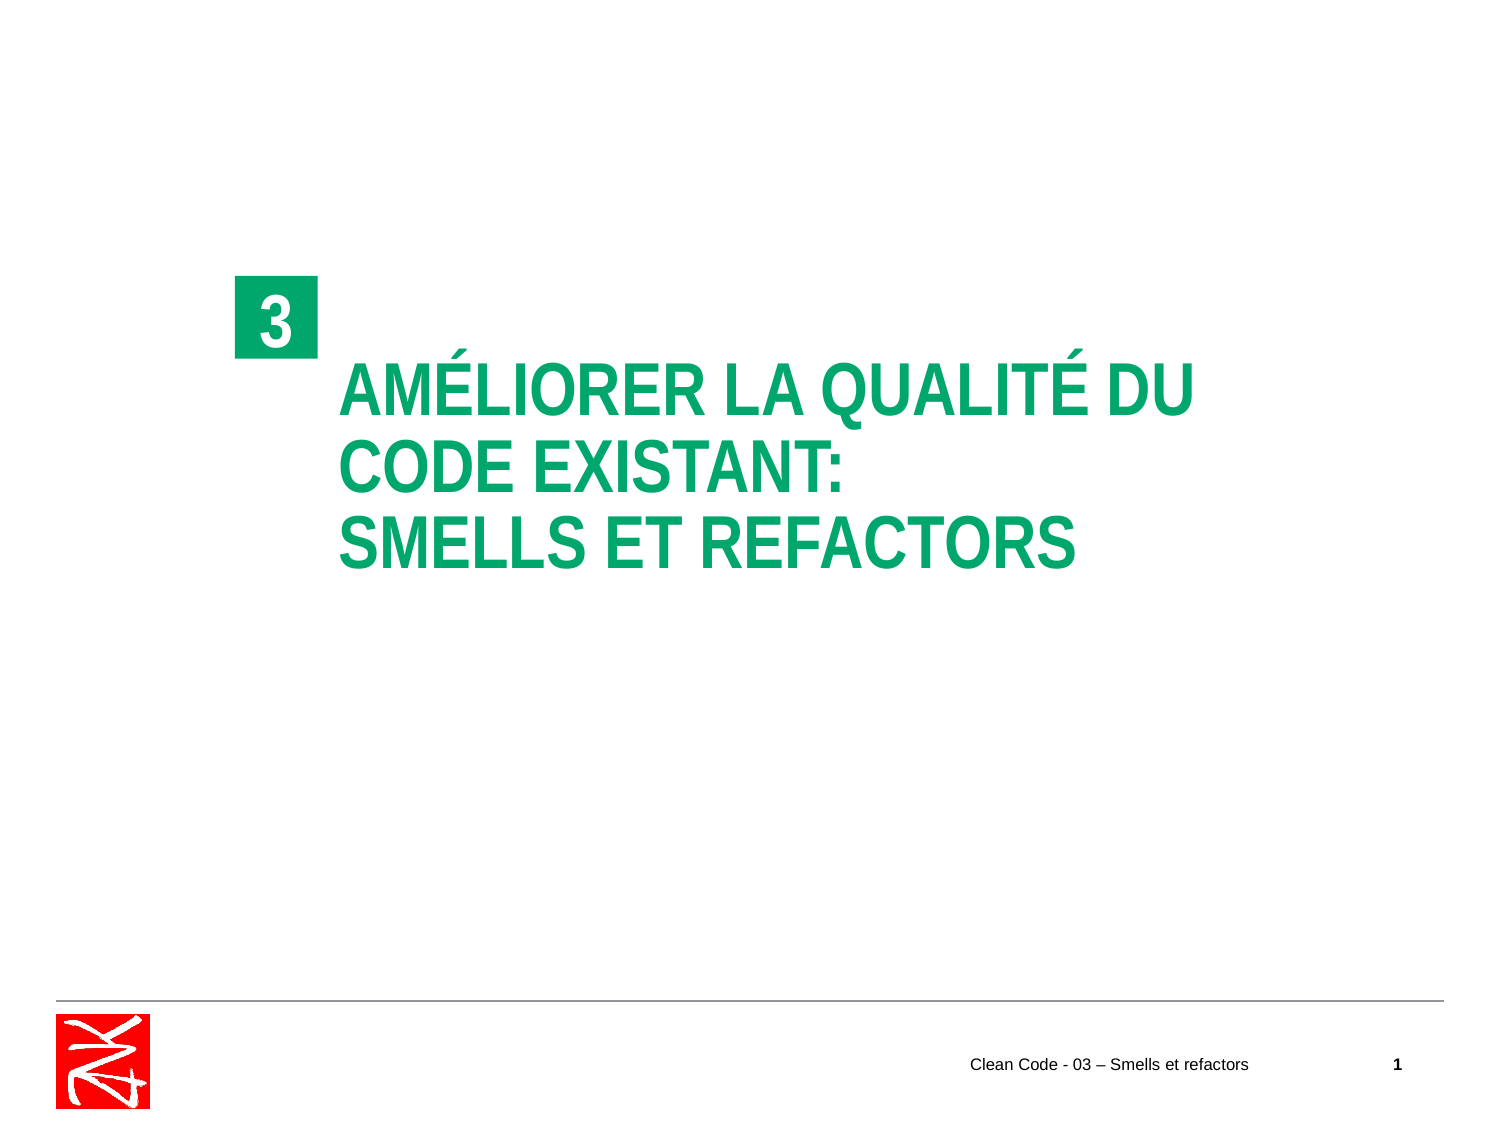

3
# Améliorer la qualité du code existant: smells et refactors
Clean Code - 03 – Smells et refactors